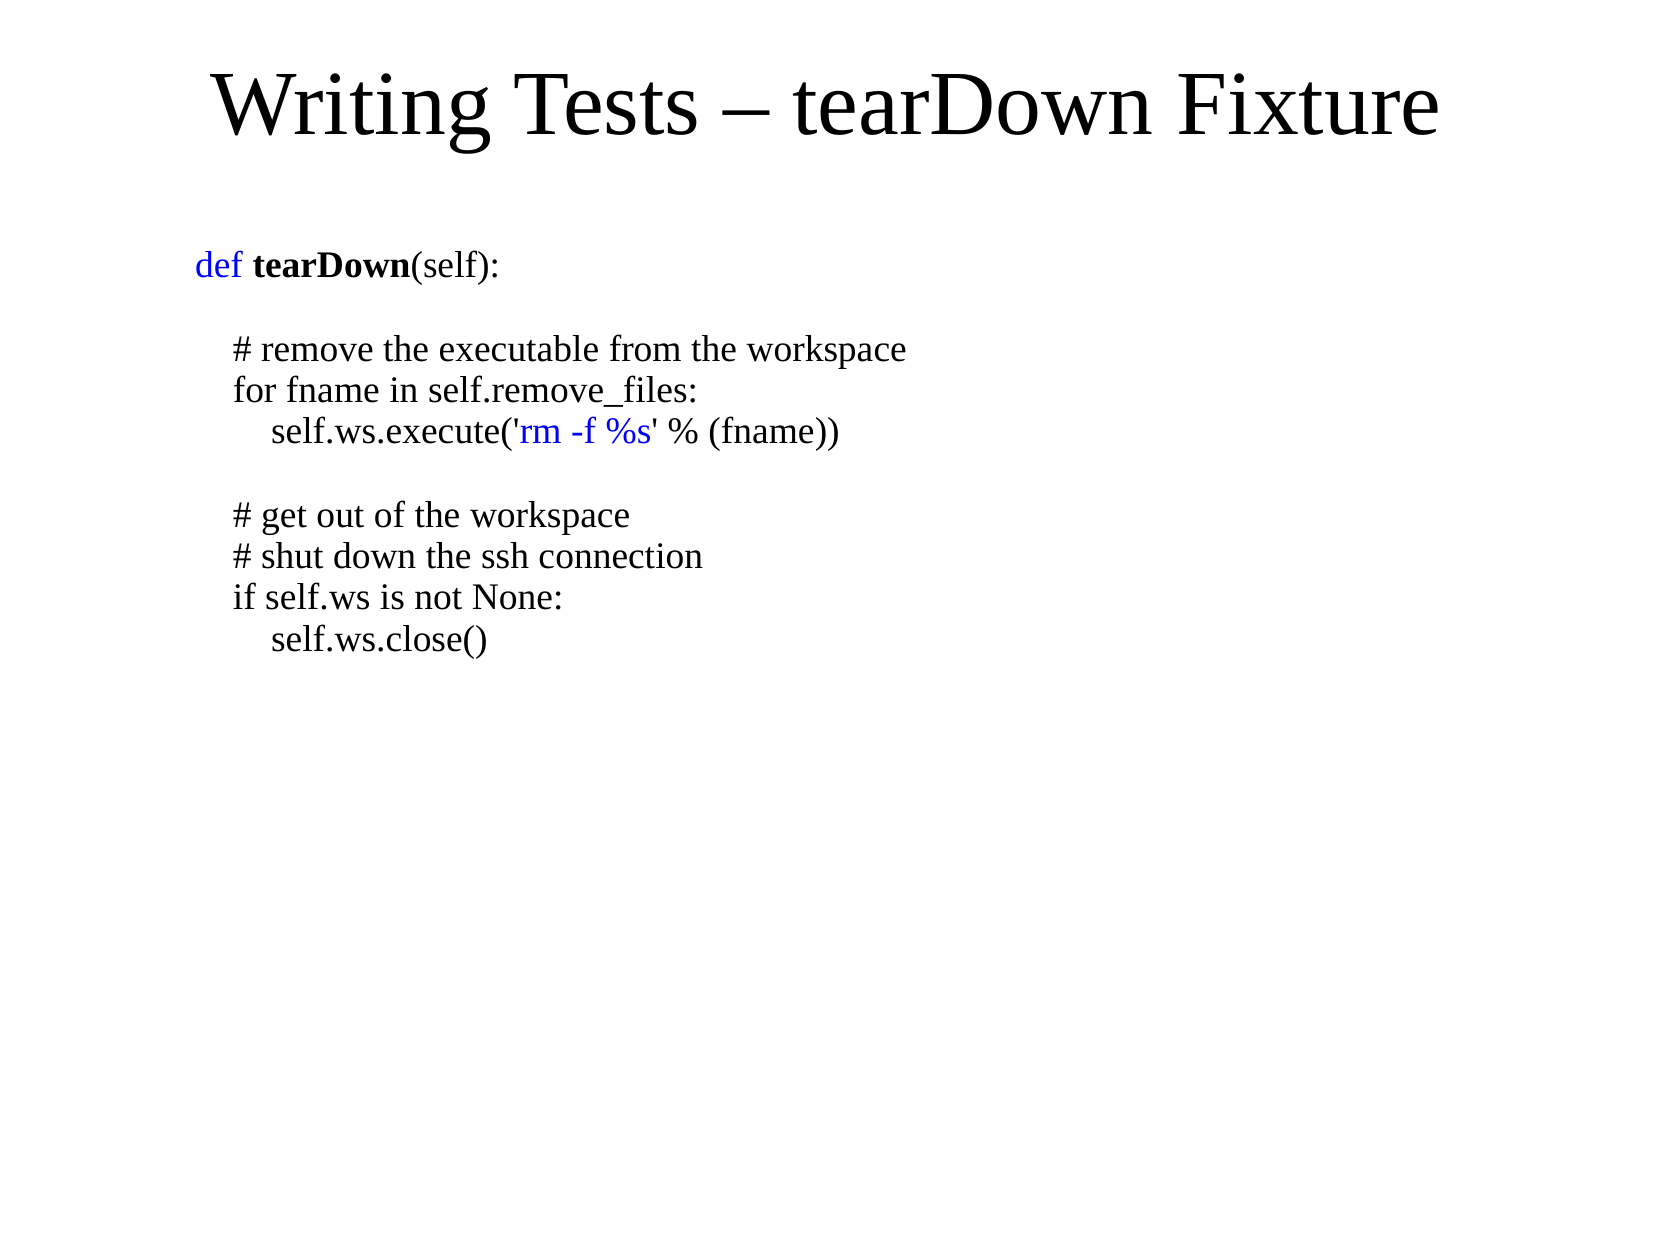

# Writing Tests – tearDown Fixture
 def tearDown(self):
 # remove the executable from the workspace
 for fname in self.remove_files:
 self.ws.execute('rm -f %s' % (fname))
 # get out of the workspace
 # shut down the ssh connection
 if self.ws is not None:
 self.ws.close()